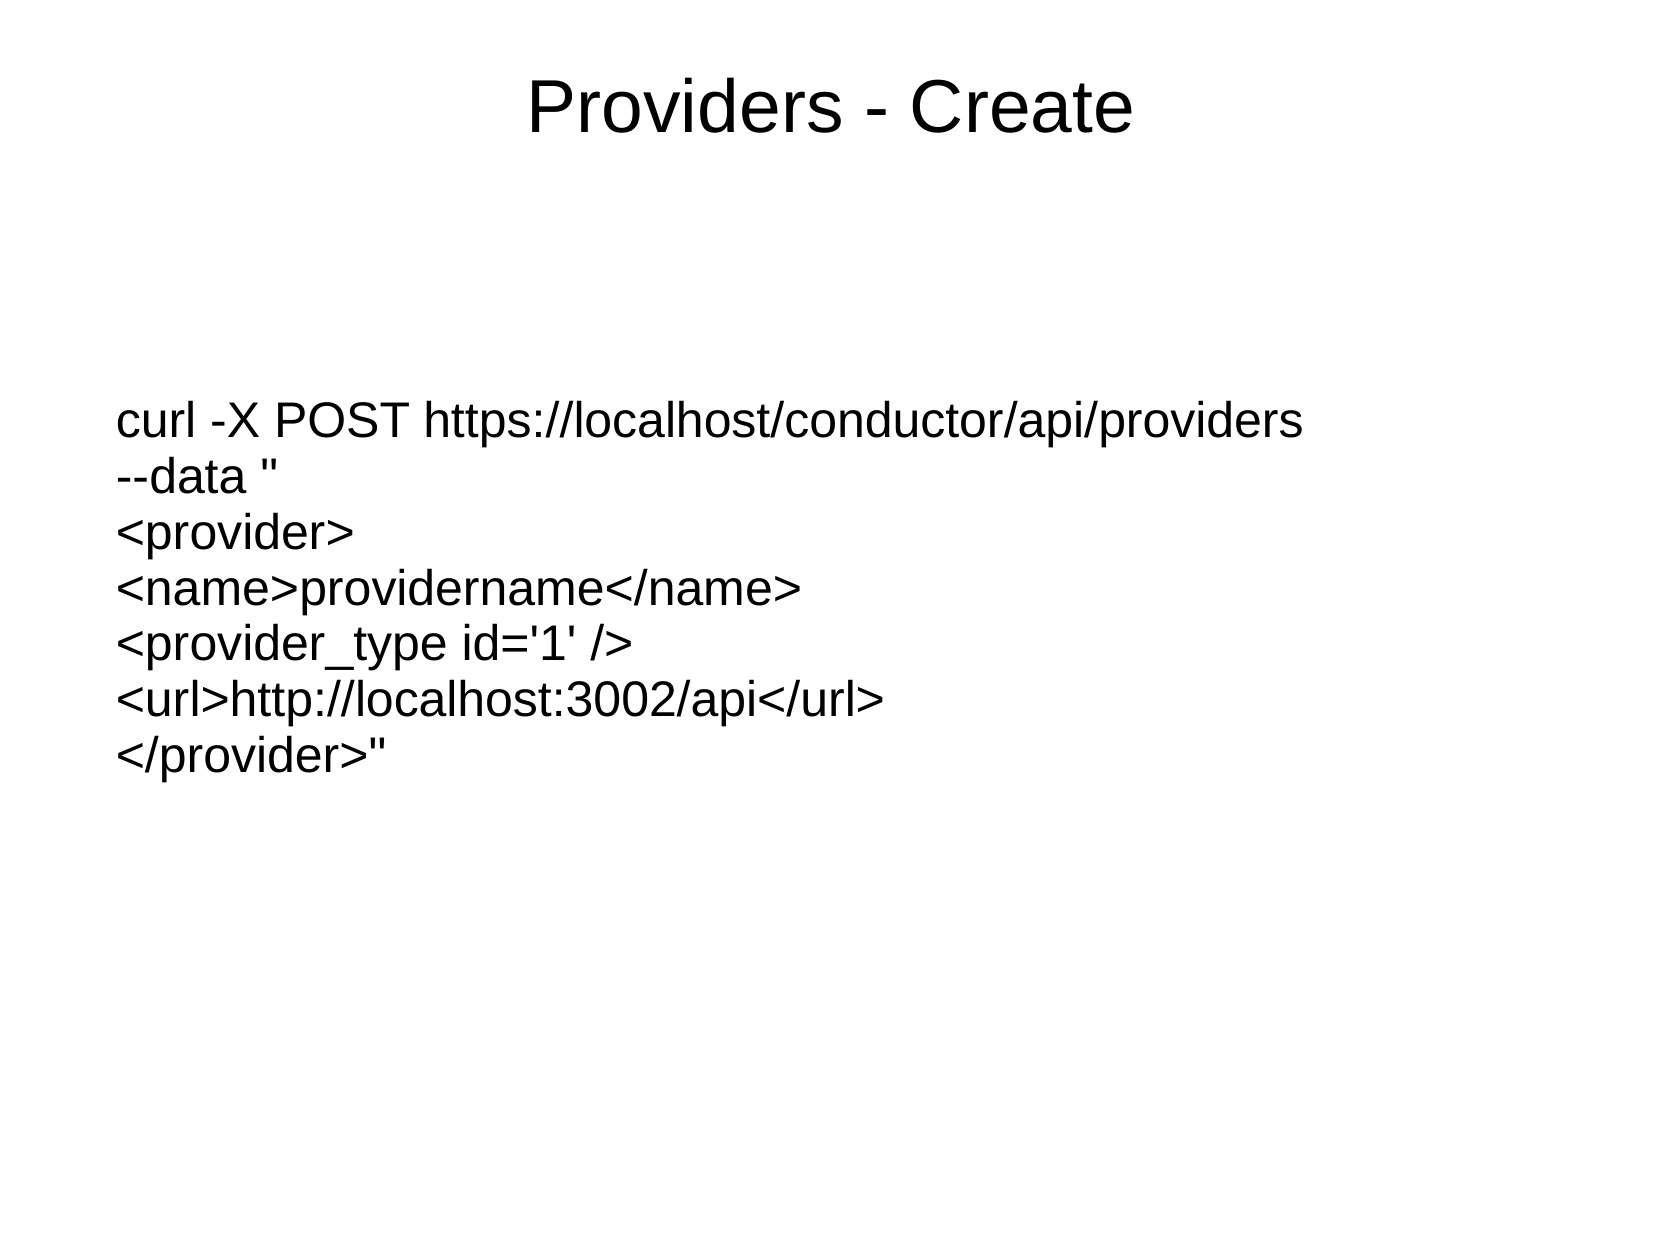

# Providers - Create
curl -X POST https://localhost/conductor/api/providers
--data "
<provider>
<name>providername</name>
<provider_type id='1' />
<url>http://localhost:3002/api</url>
</provider>"